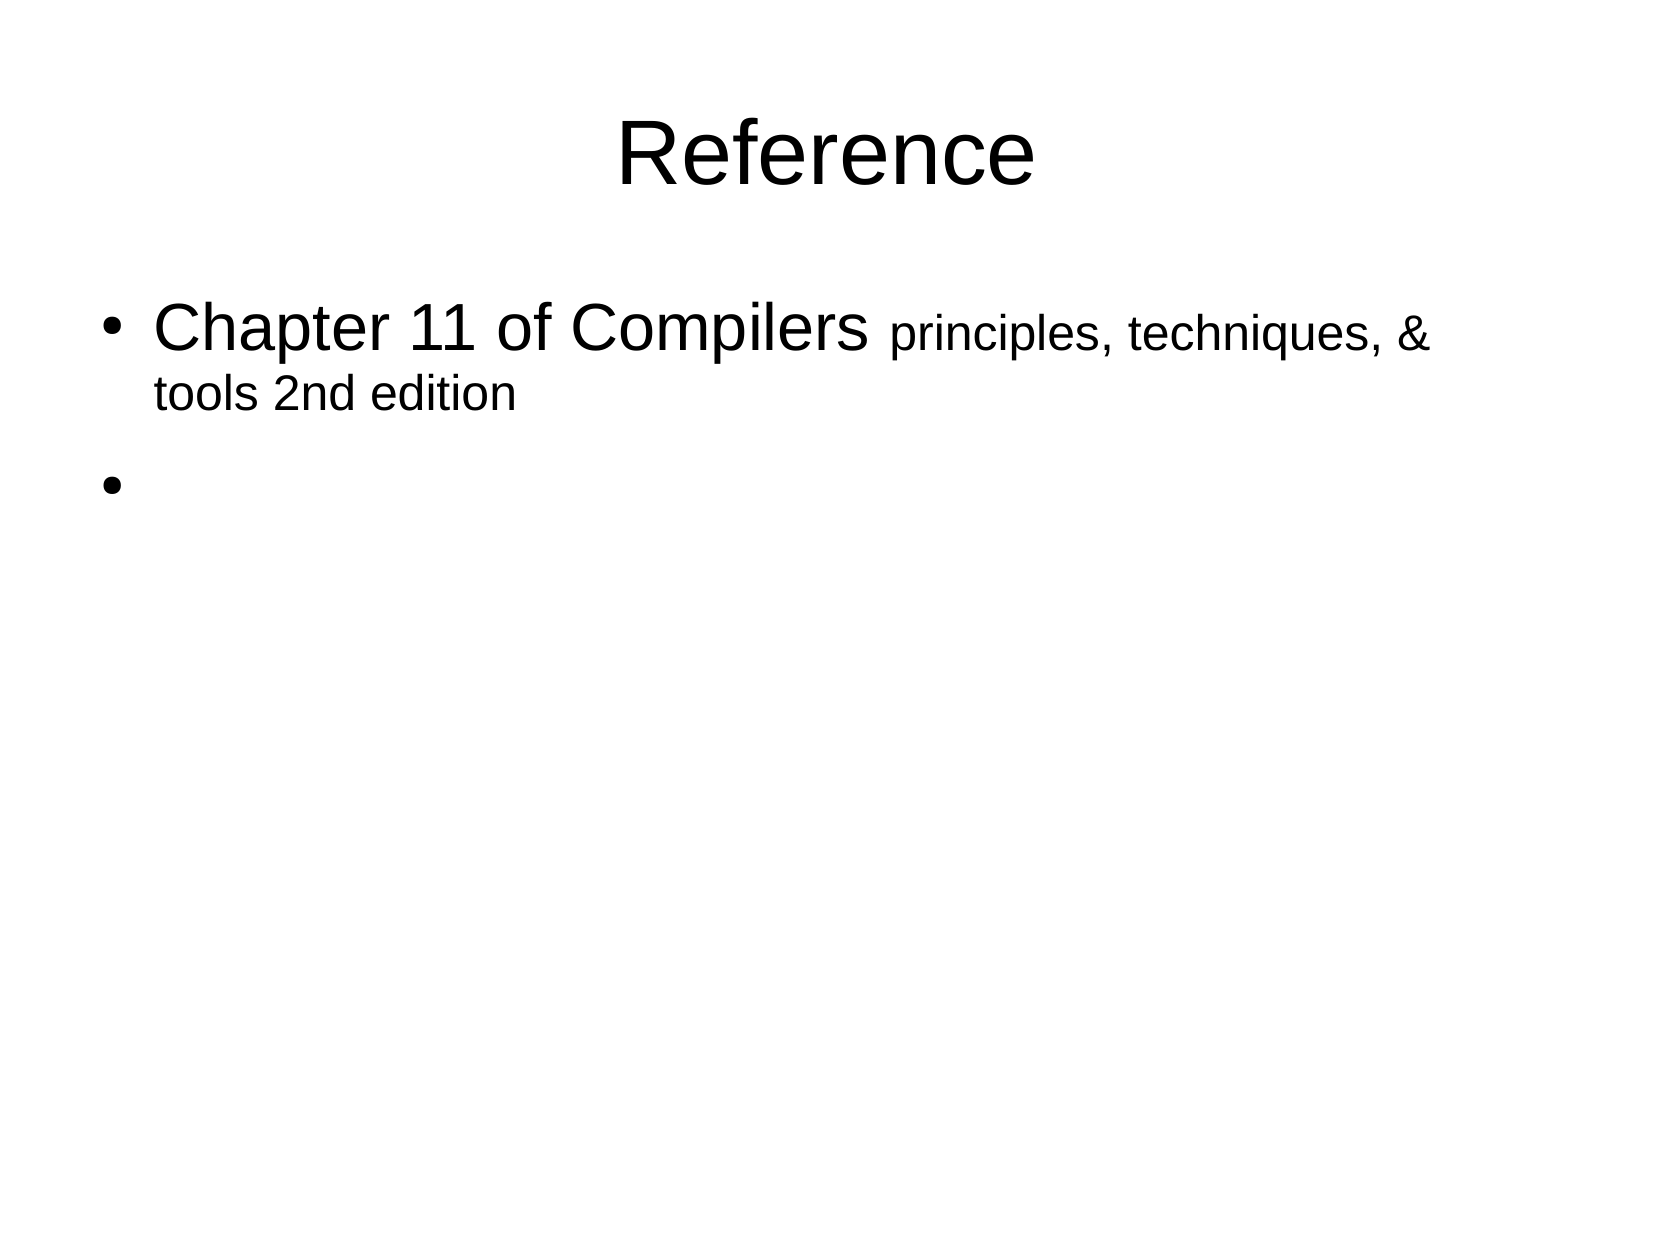

# Reference
Chapter 11 of Compilers principles, techniques, & tools 2nd edition